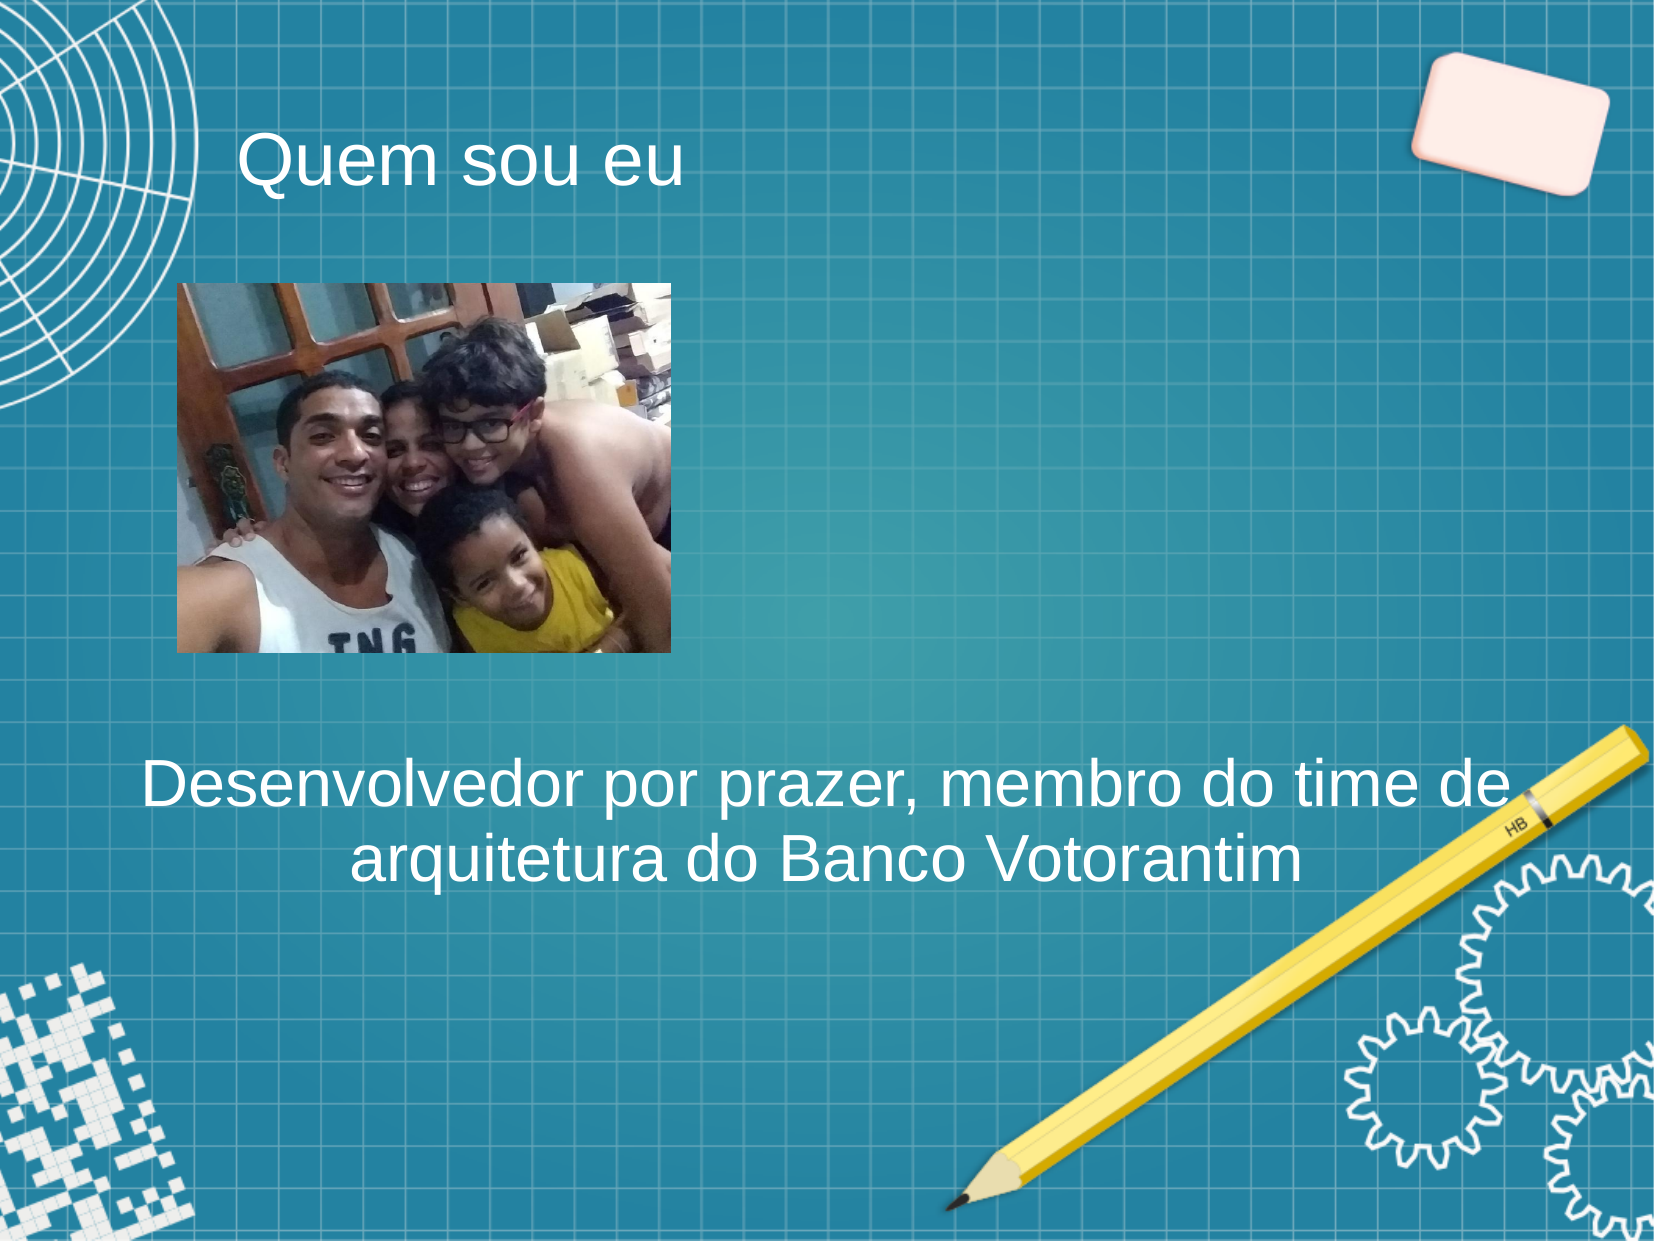

Quem sou eu
Desenvolvedor por prazer, membro do time de arquitetura do Banco Votorantim